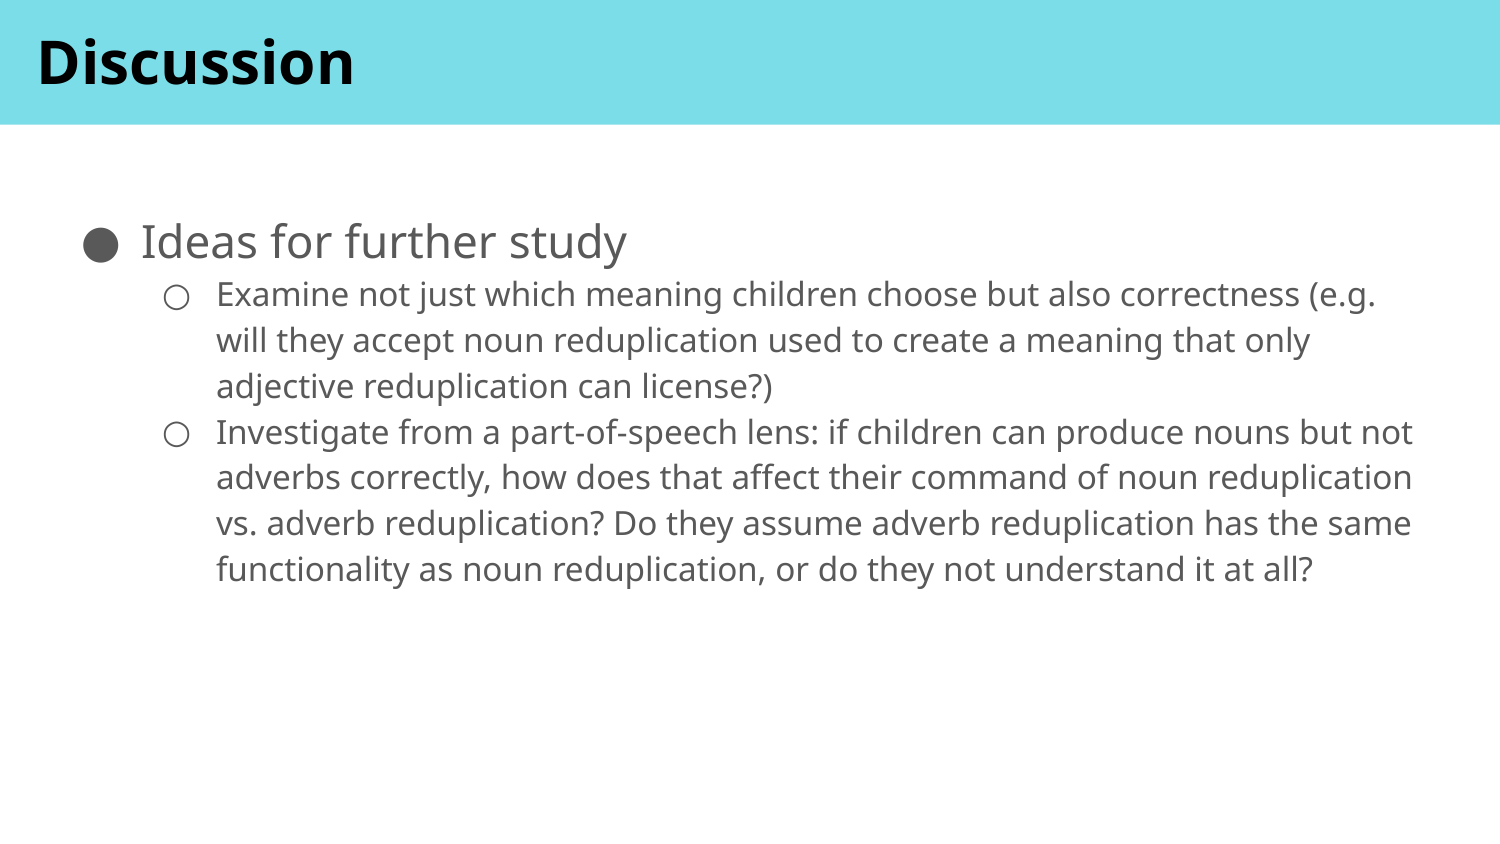

# Discussion
Ideas for further study
Examine not just which meaning children choose but also correctness (e.g. will they accept noun reduplication used to create a meaning that only adjective reduplication can license?)
Investigate from a part-of-speech lens: if children can produce nouns but not adverbs correctly, how does that affect their command of noun reduplication vs. adverb reduplication? Do they assume adverb reduplication has the same functionality as noun reduplication, or do they not understand it at all?